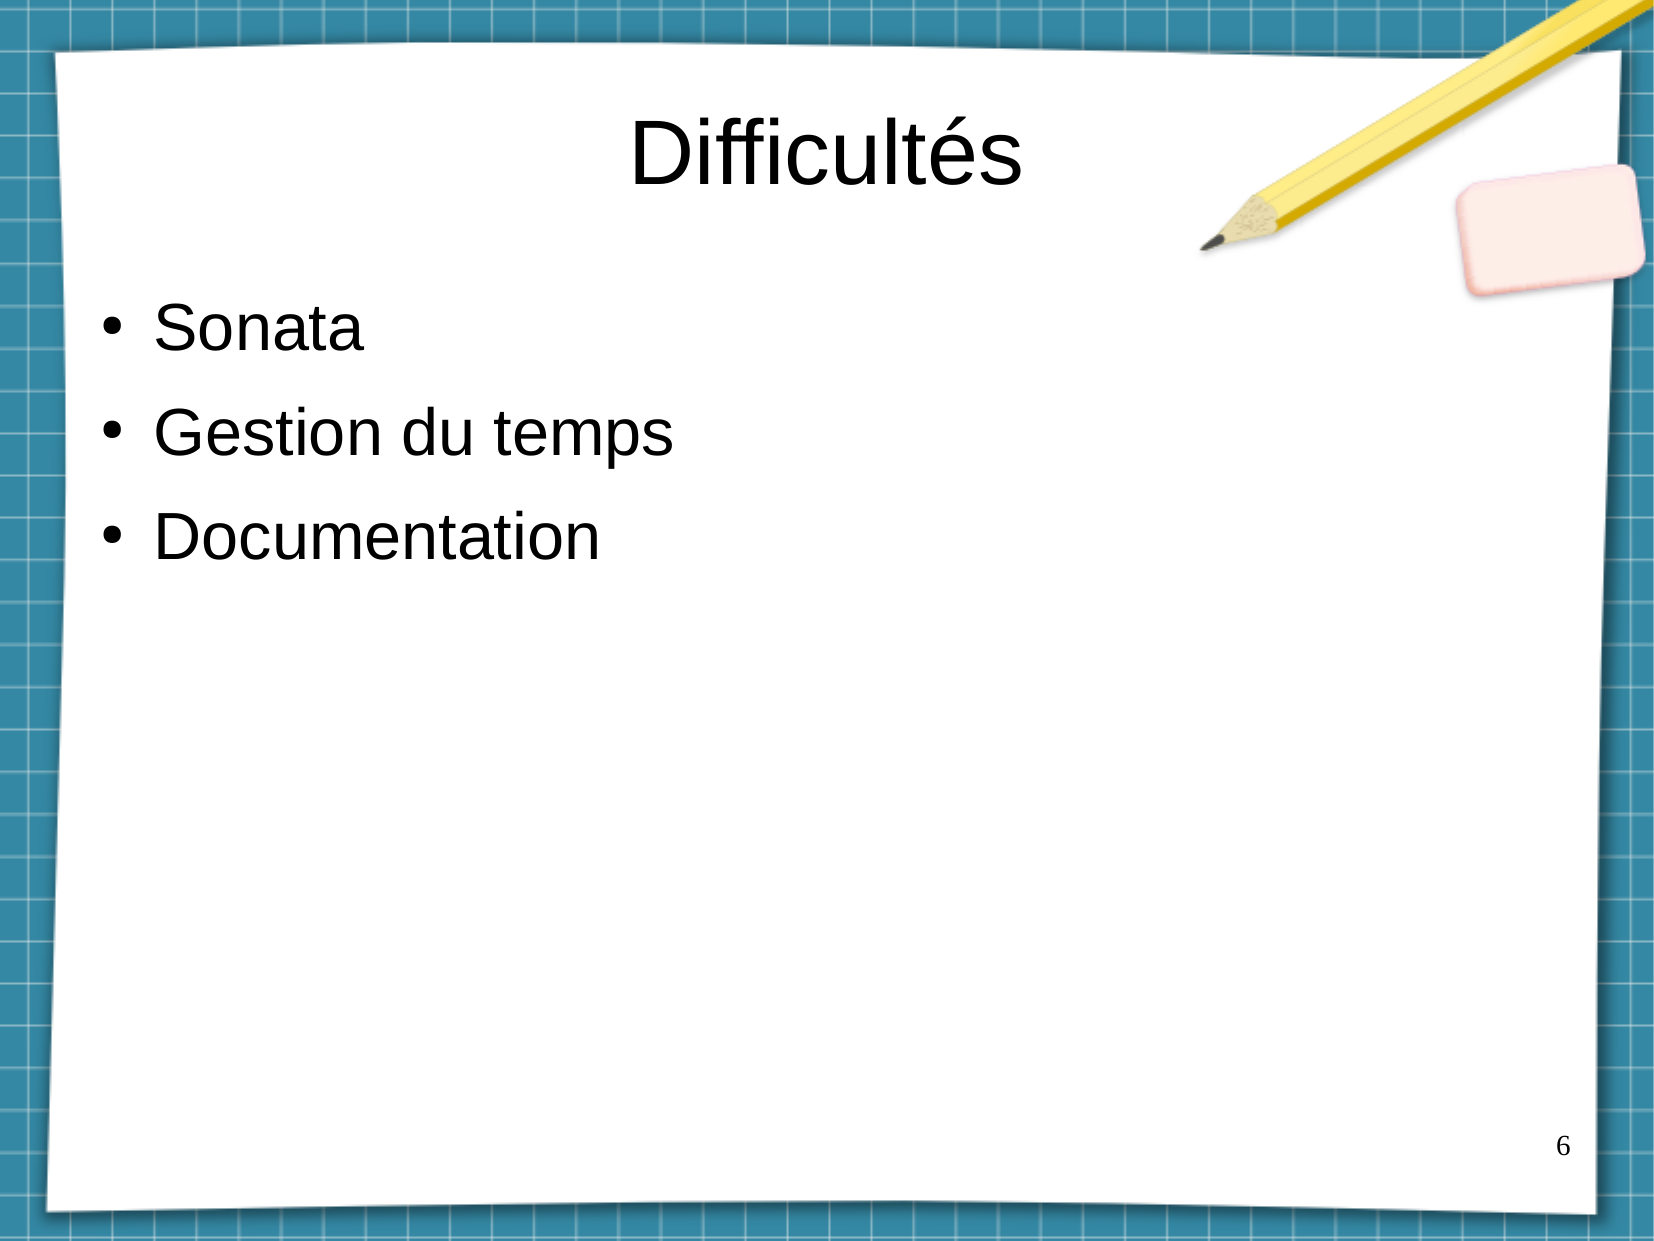

# Difficultés
Sonata
Gestion du temps
Documentation
6